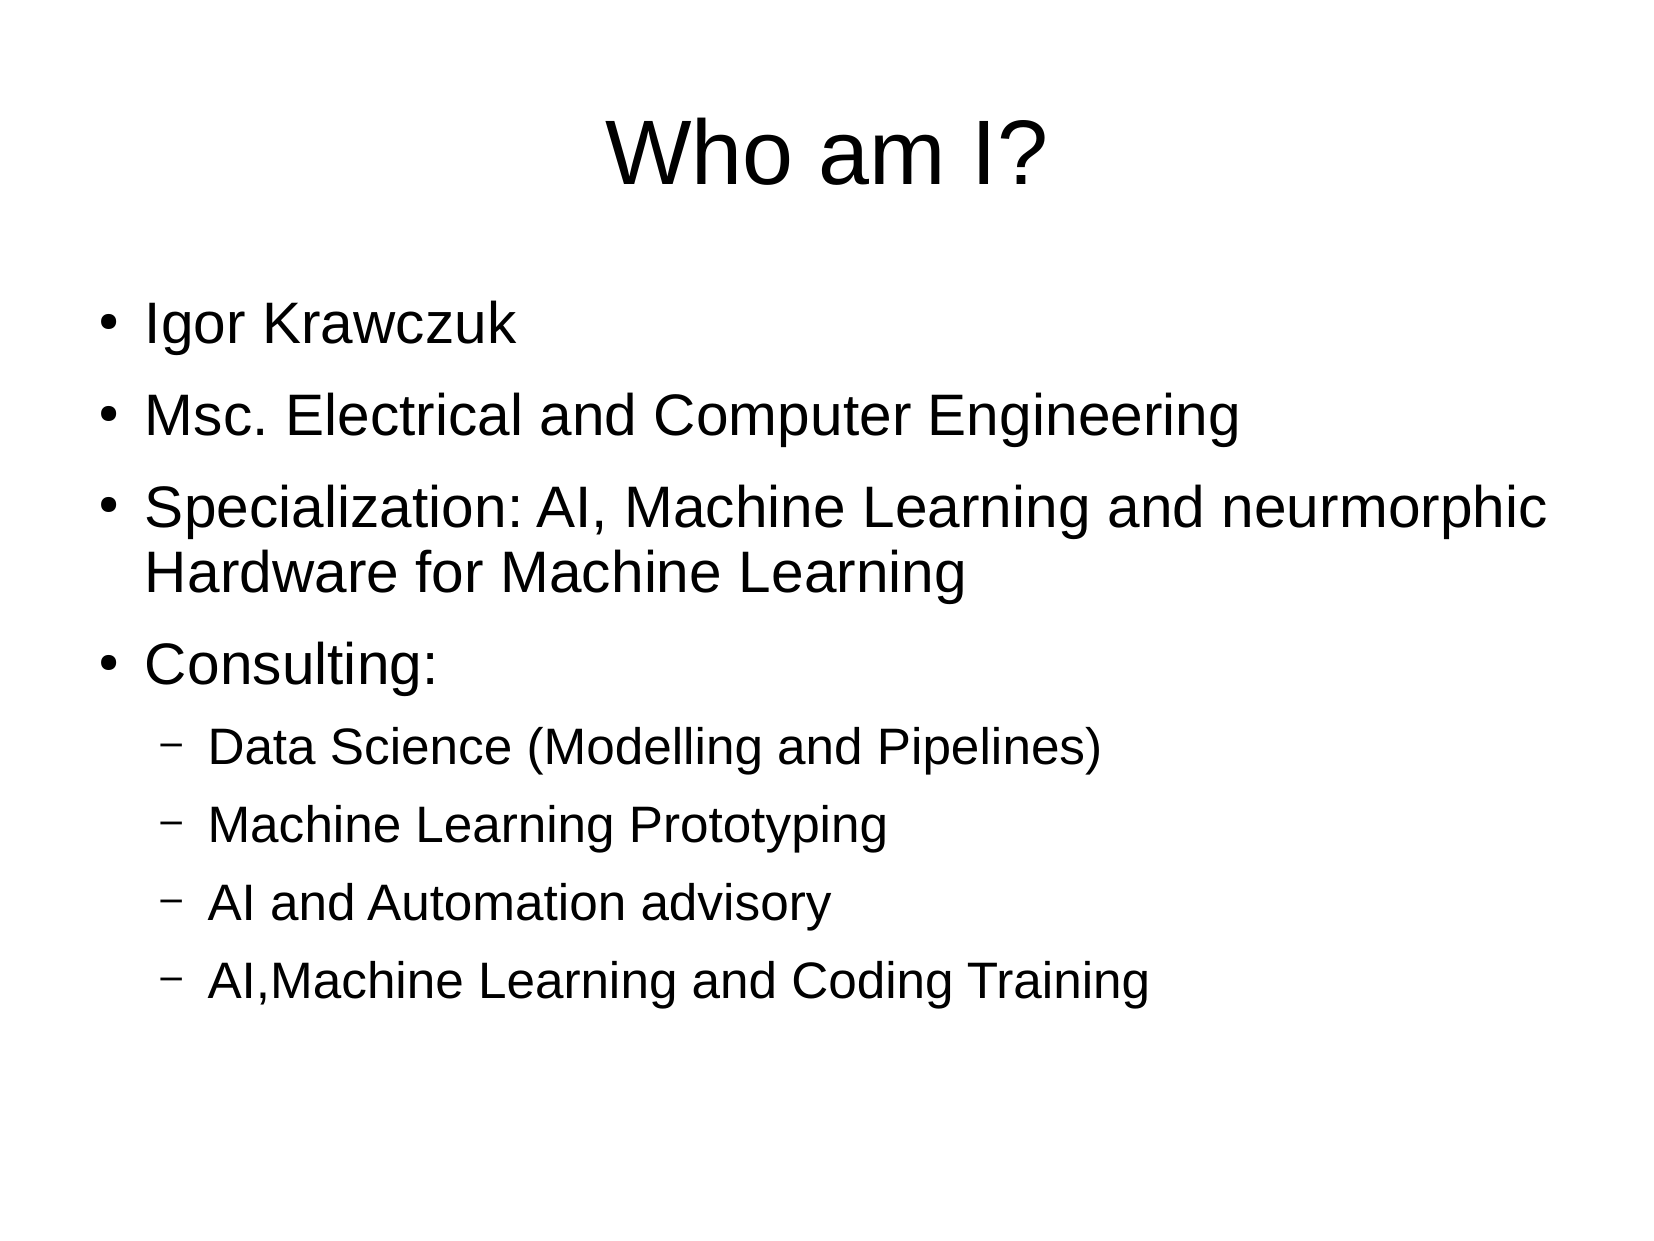

# Who am I?
Igor Krawczuk
Msc. Electrical and Computer Engineering
Specialization: AI, Machine Learning and neurmorphic Hardware for Machine Learning
Consulting:
Data Science (Modelling and Pipelines)
Machine Learning Prototyping
AI and Automation advisory
AI,Machine Learning and Coding Training